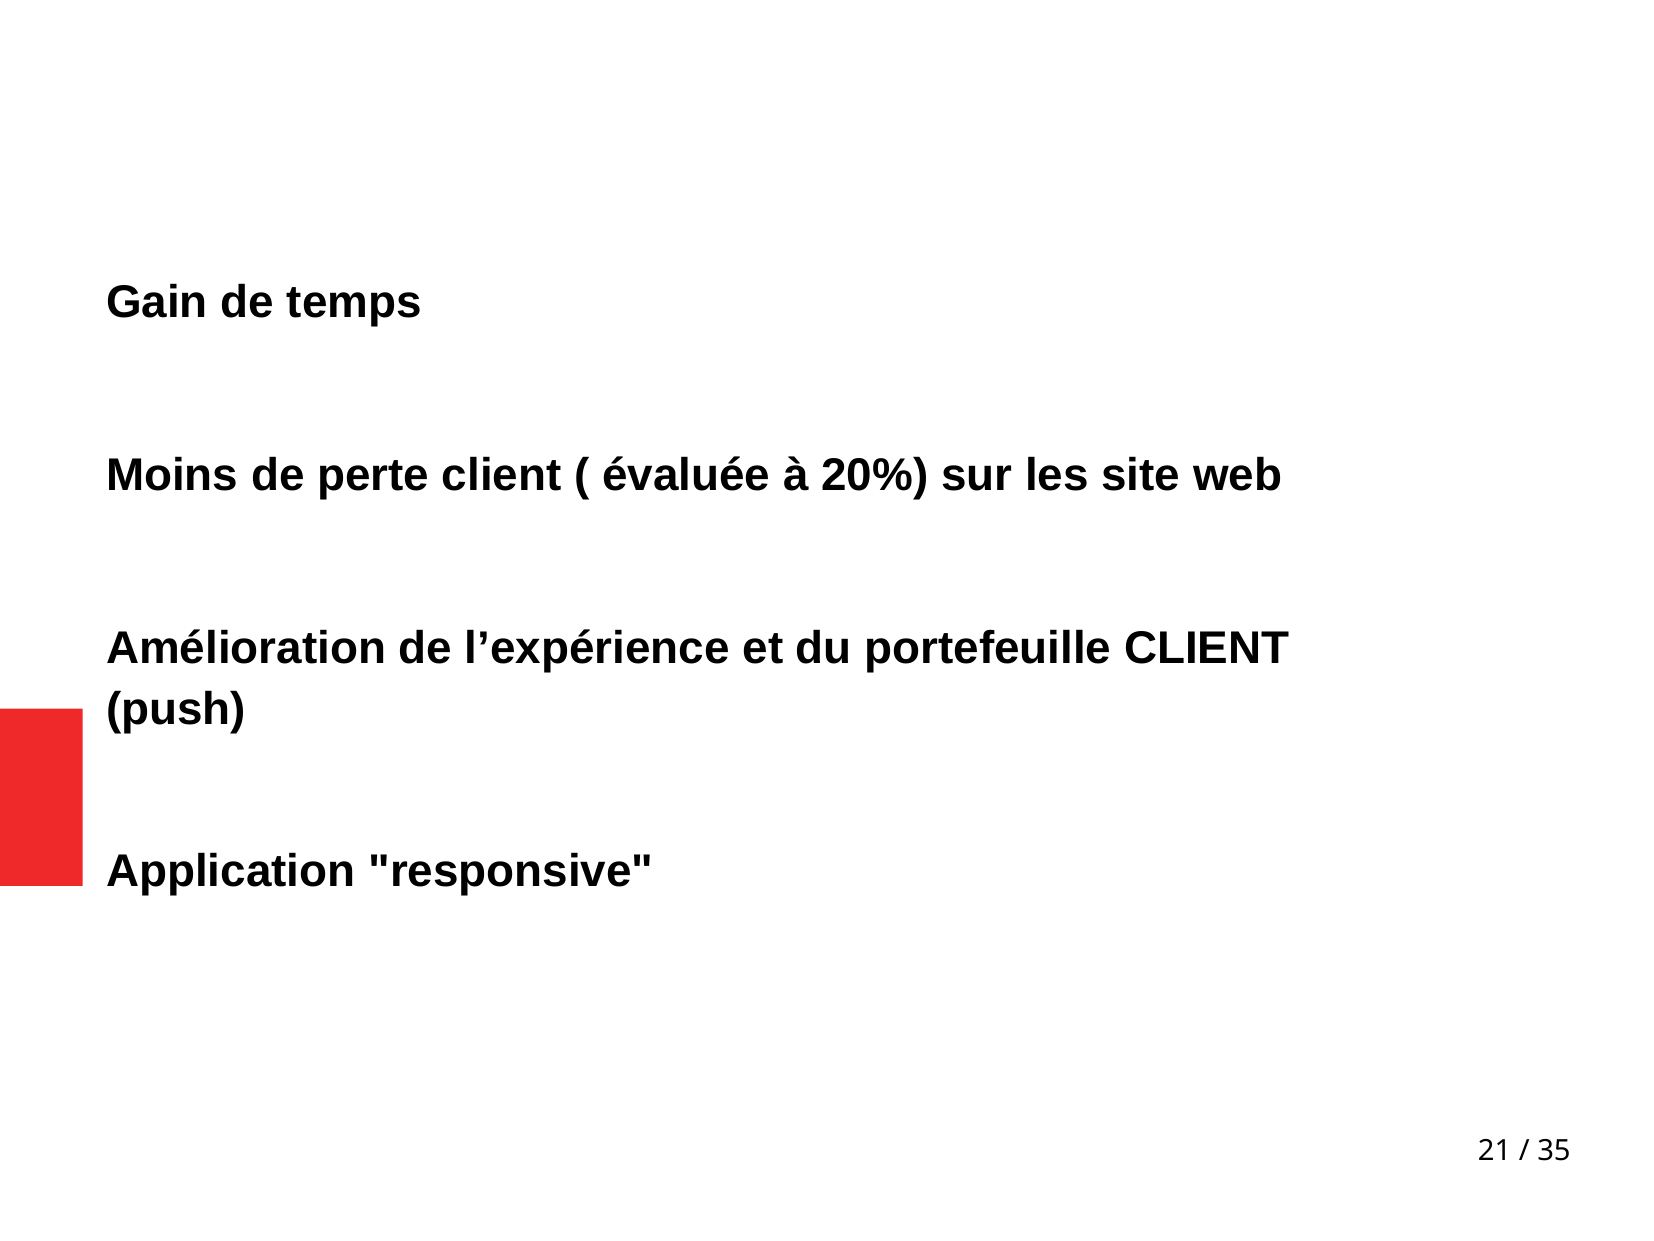

#
Gain de temps
Moins de perte client ( évaluée à 20%) sur les site web
Amélioration de l’expérience et du portefeuille CLIENT (push)
Application "responsive"
21